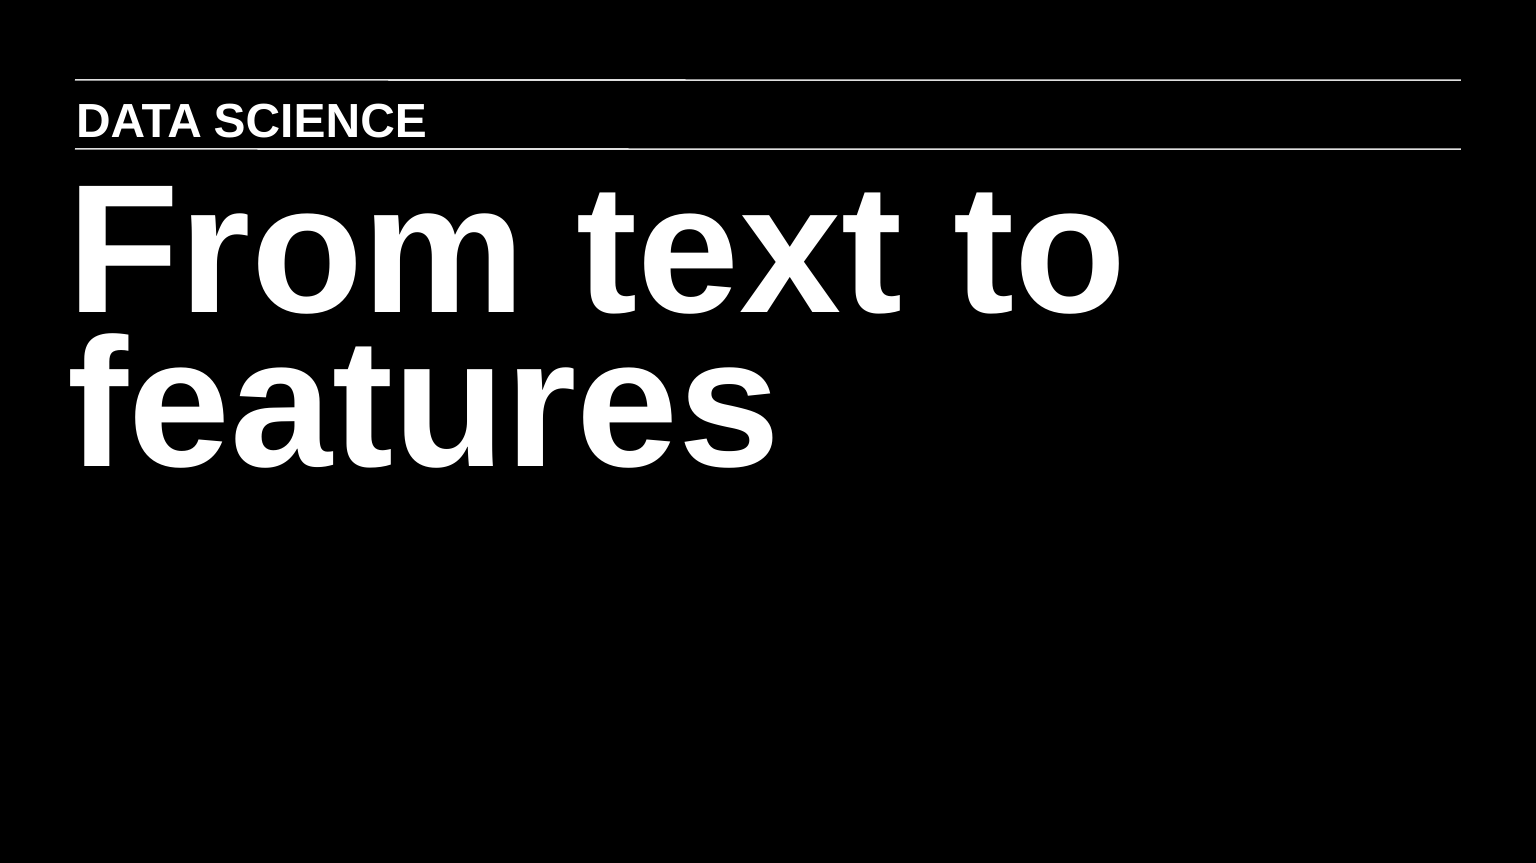

DATA SCIENCE
# From text to features